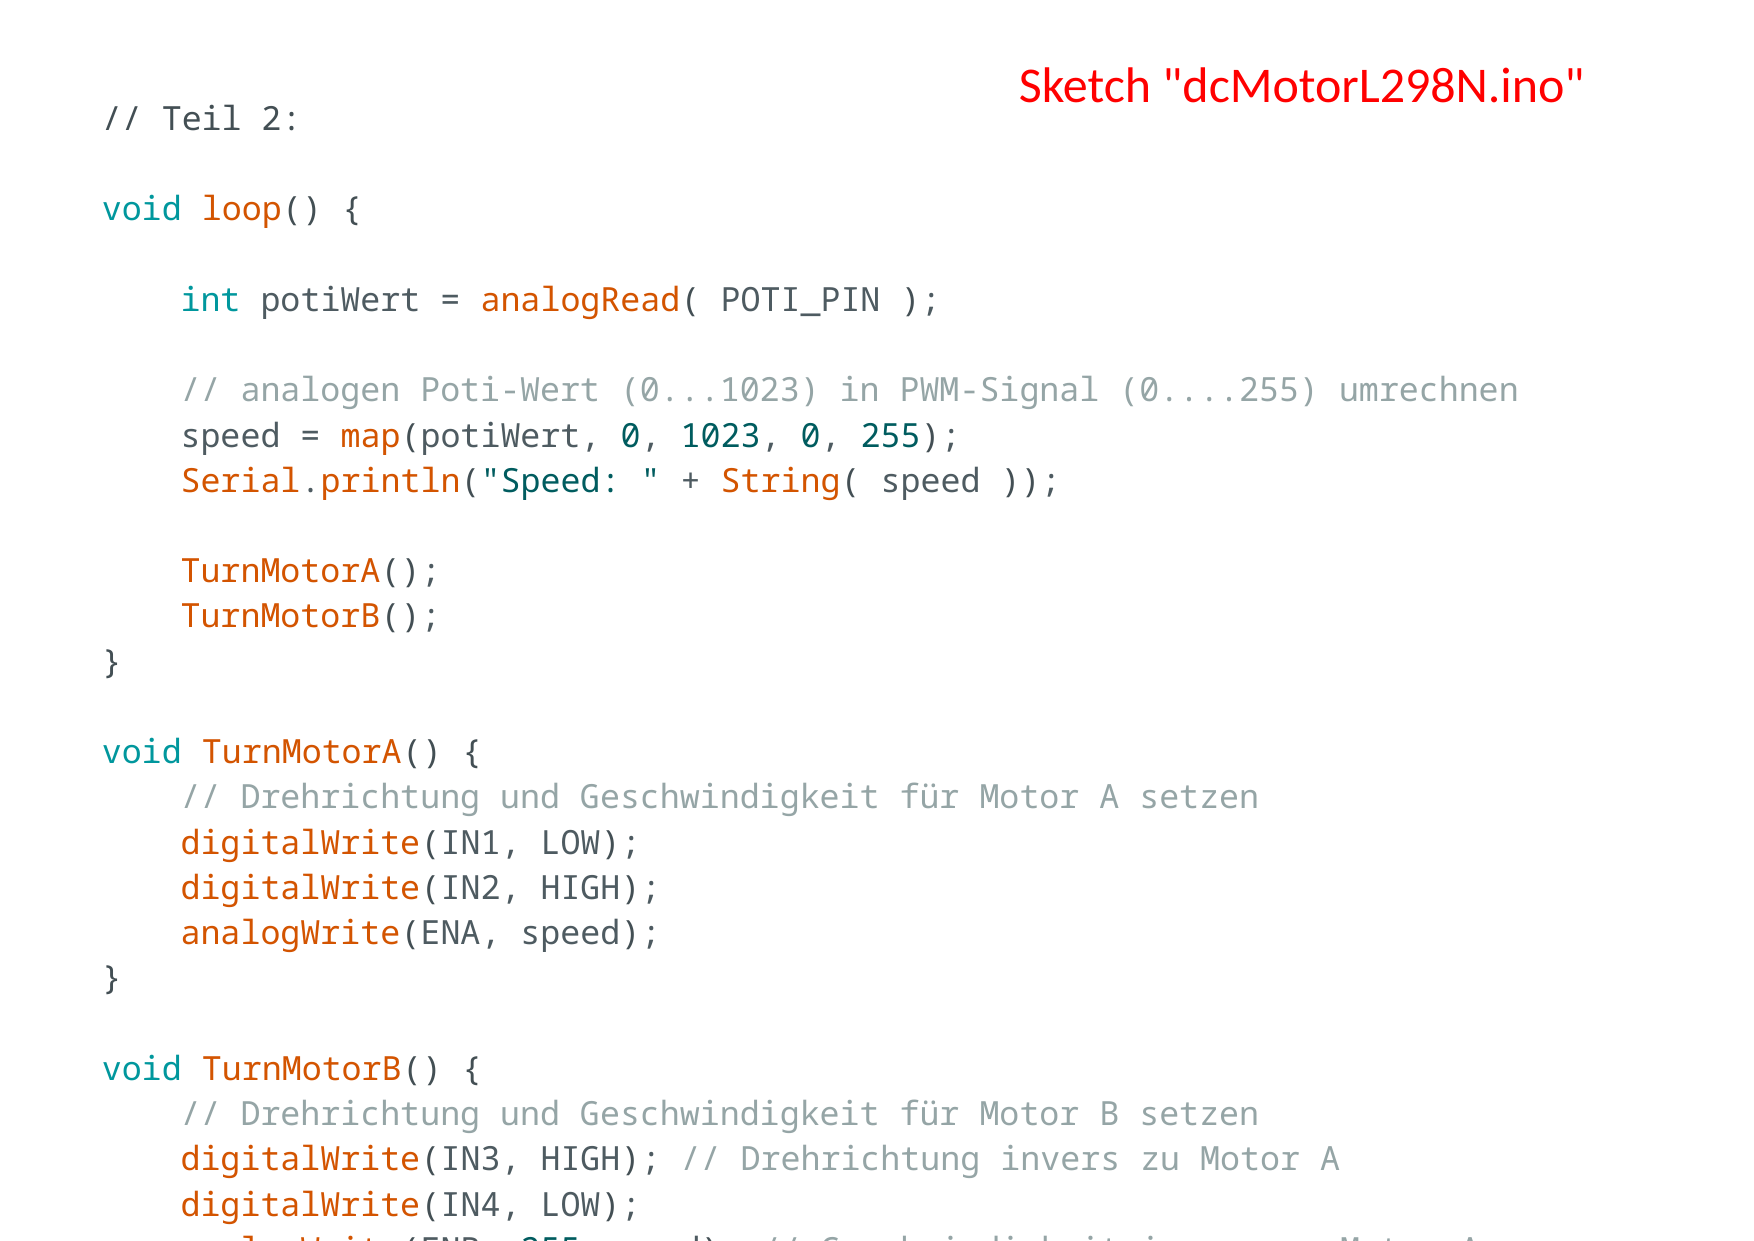

Sketch "dcMotorL298N.ino"
// Teil 2:
void loop() {
	int potiWert = analogRead( POTI_PIN );
	// analogen Poti-Wert (0...1023) in PWM-Signal (0....255) umrechnen
	speed = map(potiWert, 0, 1023, 0, 255);
	Serial.println("Speed: " + String( speed ));
	TurnMotorA();
	TurnMotorB();
}
void TurnMotorA() {
	// Drehrichtung und Geschwindigkeit für Motor A setzen
	digitalWrite(IN1, LOW);
	digitalWrite(IN2, HIGH);
	analogWrite(ENA, speed);
}
void TurnMotorB() {
	// Drehrichtung und Geschwindigkeit für Motor B setzen
	digitalWrite(IN3, HIGH); // Drehrichtung invers zu Motor A
	digitalWrite(IN4, LOW);
	analogWrite(ENB, 255-speed); // Geschwindigkeit invers zu Motor A
}